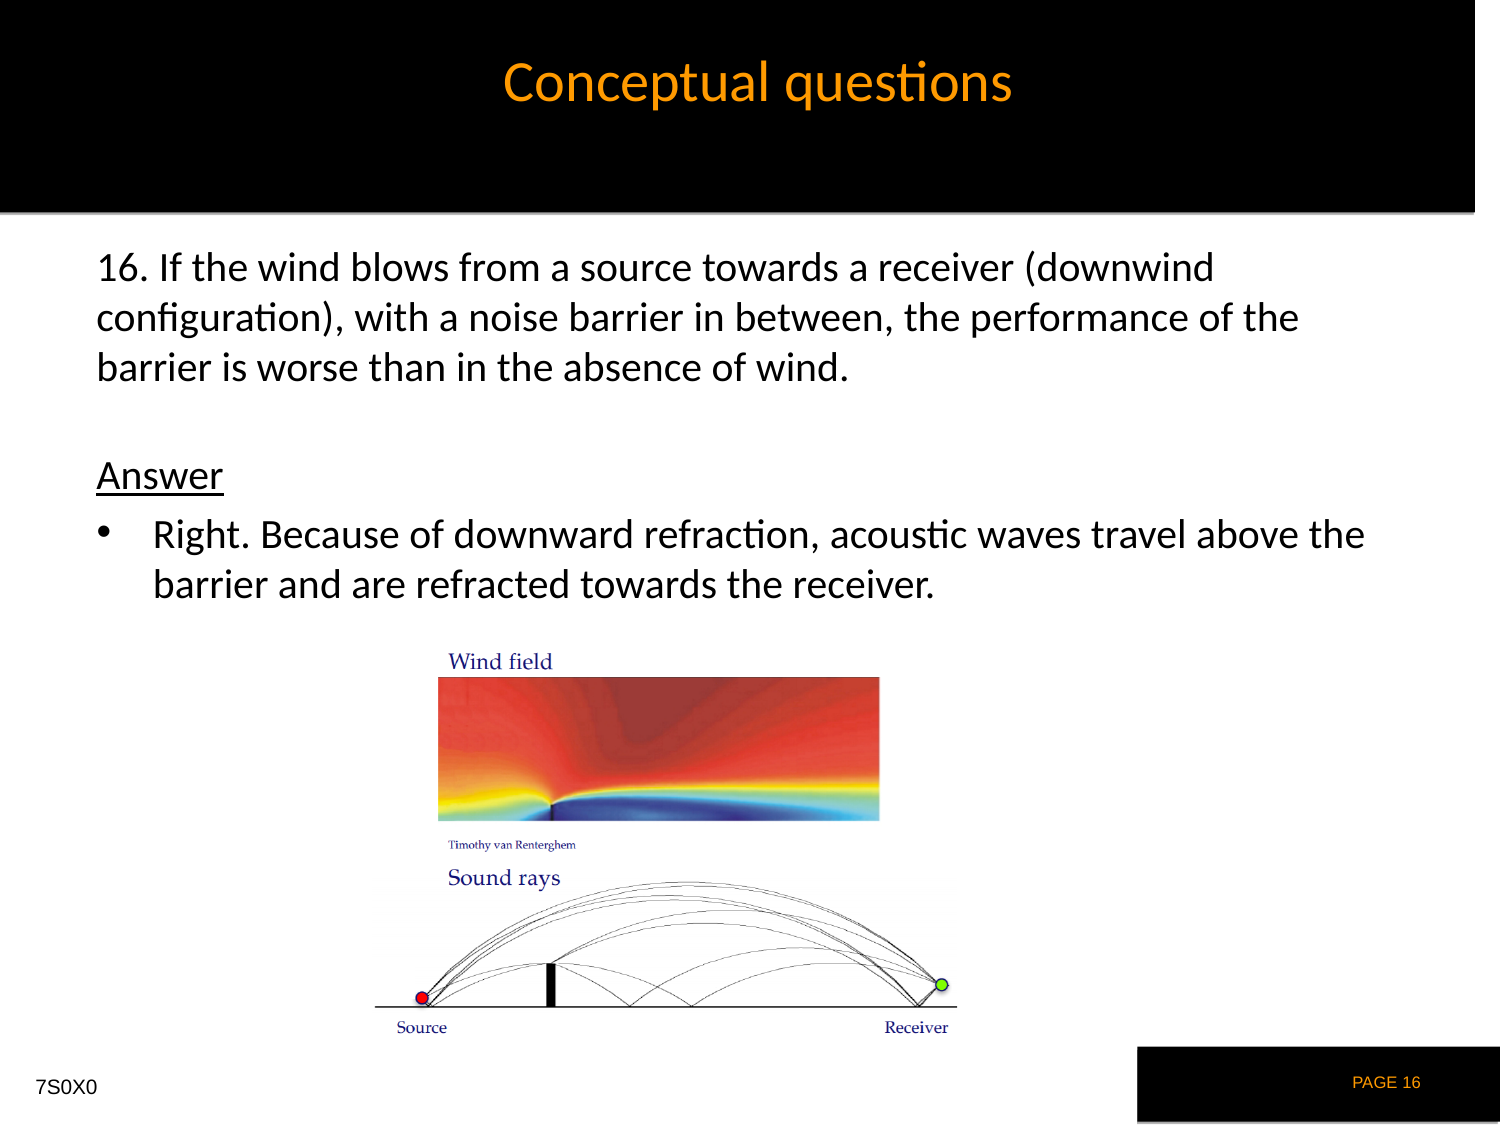

# Conceptual questions
16. If the wind blows from a source towards a receiver (downwind configuration), with a noise barrier in between, the performance of the barrier is worse than in the absence of wind.
Answer
Right. Because of downward refraction, acoustic waves travel above the barrier and are refracted towards the receiver.
PAGE 16
7S0X0
2017/02/09
PAGE